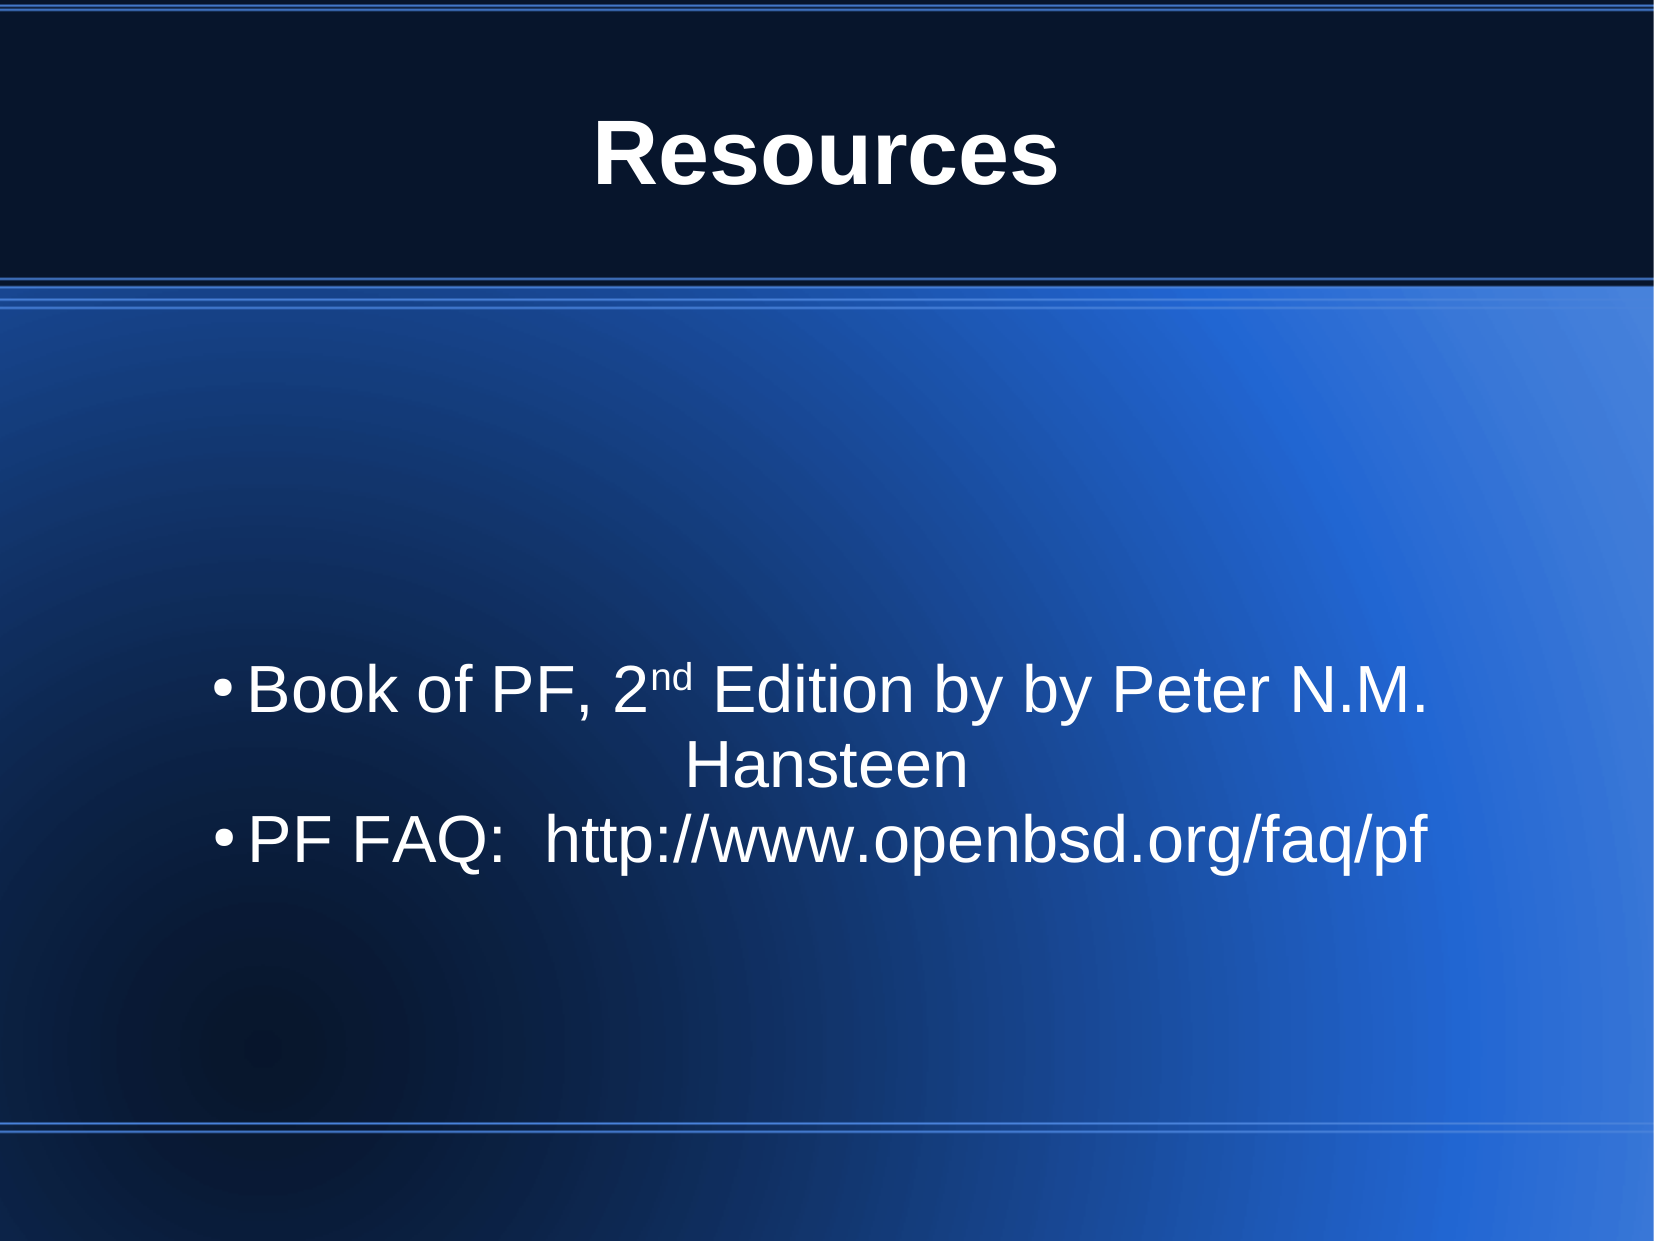

# Resources
Book of PF, 2nd Edition by by Peter N.M. Hansteen
PF FAQ: http://www.openbsd.org/faq/pf